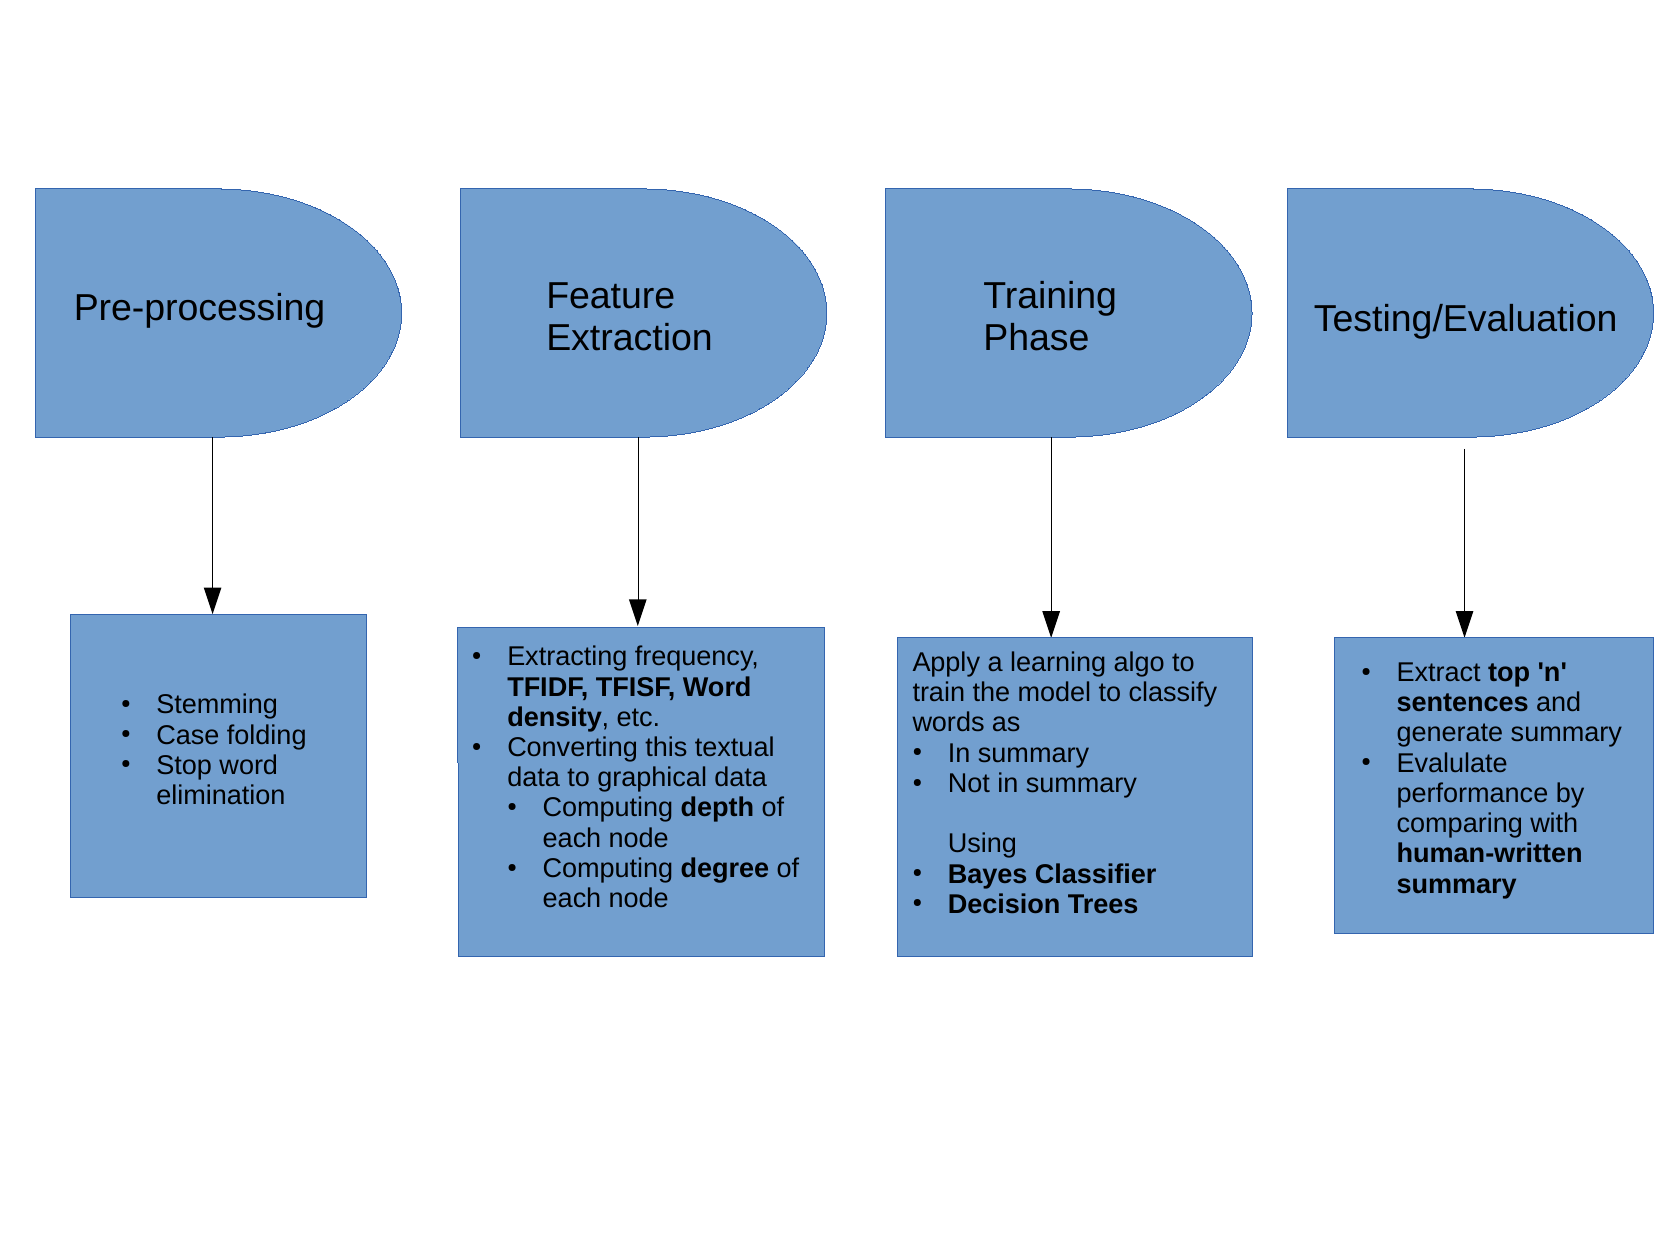

#
Feature Extraction
Training Phase
Pre-processing
Testing/Evaluation
Extracting frequency, TFIDF, TFISF, Word density, etc.
Converting this textual data to graphical data
Computing depth of each node
Computing degree of each node
Apply a learning algo to train the model to classify words as
In summary
Not in summary
Using
Bayes Classifier
Decision Trees
Stemming
Case folding
Stop word elimination
Extract top 'n' sentences and generate summary
Evalulate performance by comparing with human-written summary